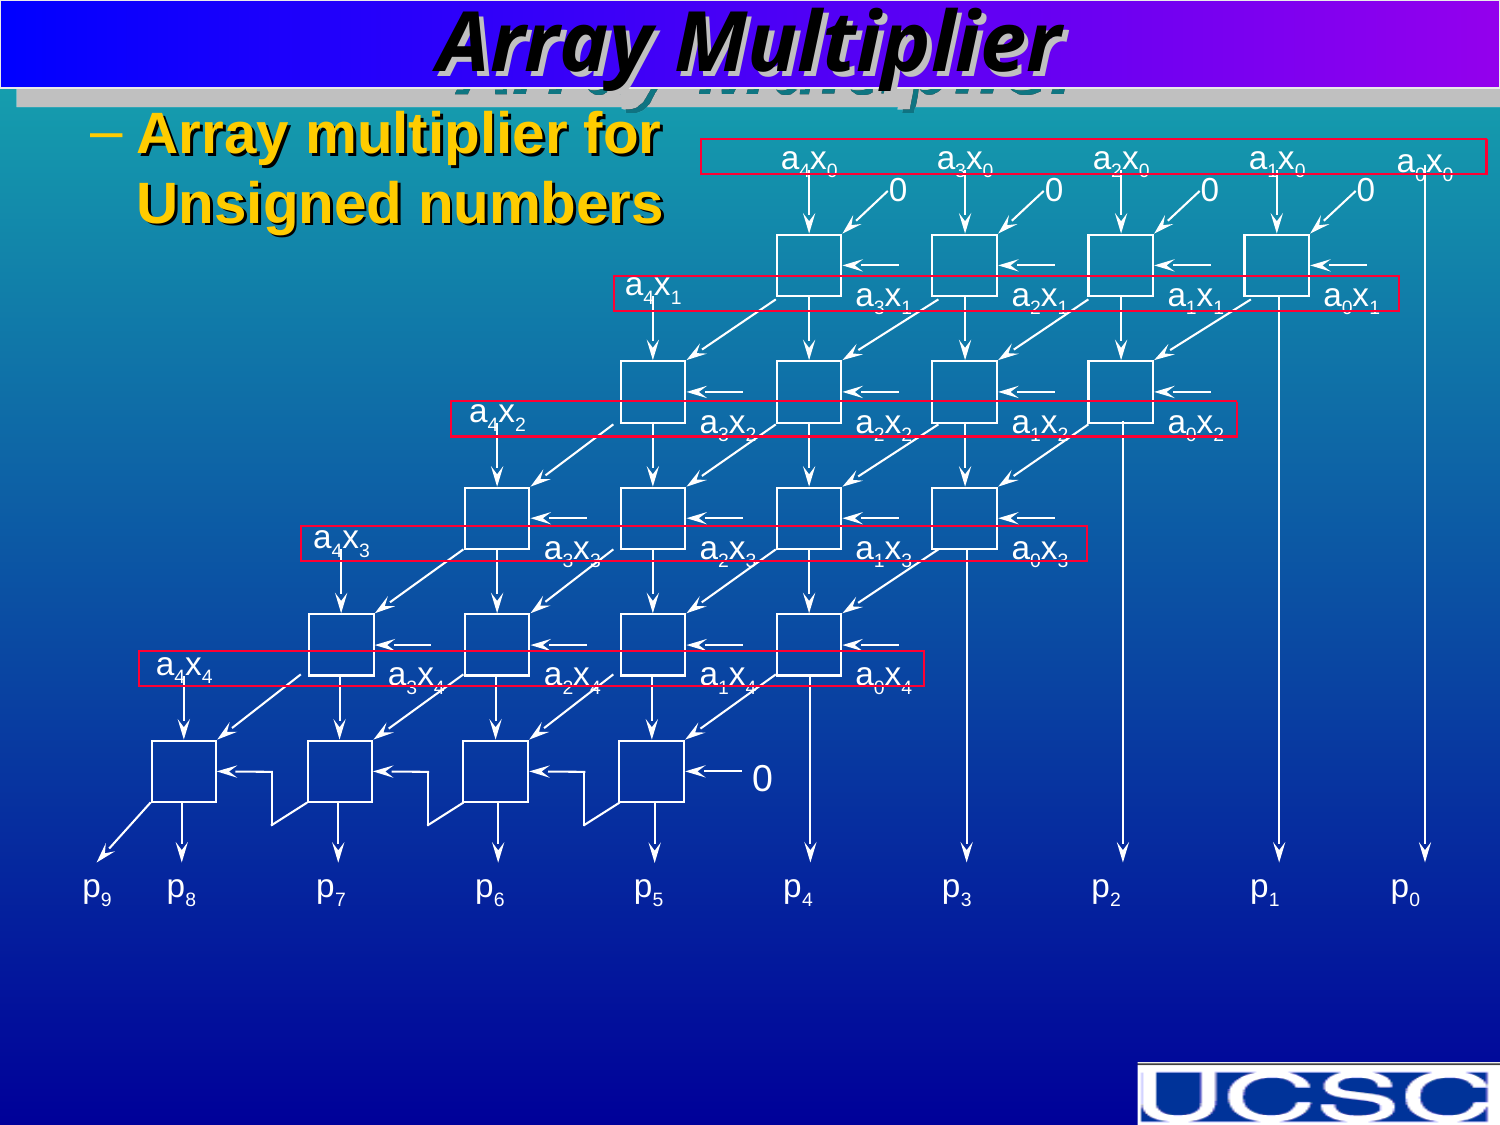

Array Multiplier
Array multiplier for Unsigned numbers
a4x0
a3x0
a2x0
a1x0
a0x0
0
0
0
0
#
a4x1
a3x1
a2x1
a1x1
a0x1
a4x2
a3x2
a2x2
a1x2
a0x2
a4x3
a3x3
a2x3
a1x3
a0x3
a4x4
a3x4
a2x4
a1x4
a0x4
0
p9 p8 p7 p6 p5 p4 p3 p2 p1 p0